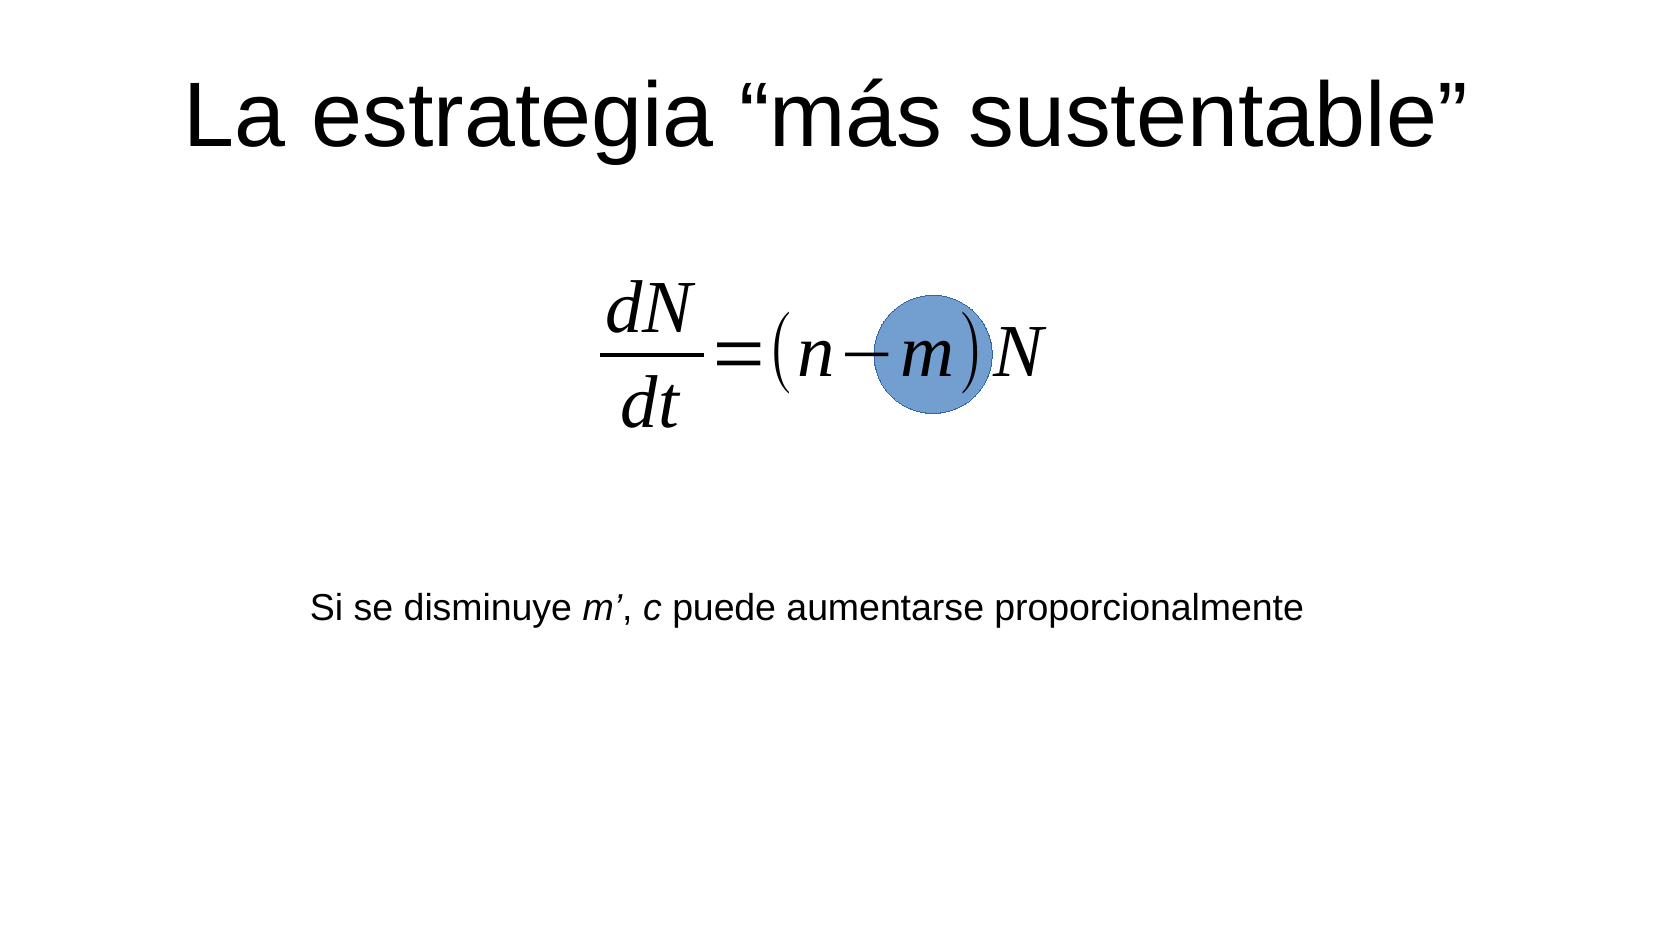

# La estrategia “más sustentable”
Si se disminuye m’, c puede aumentarse proporcionalmente